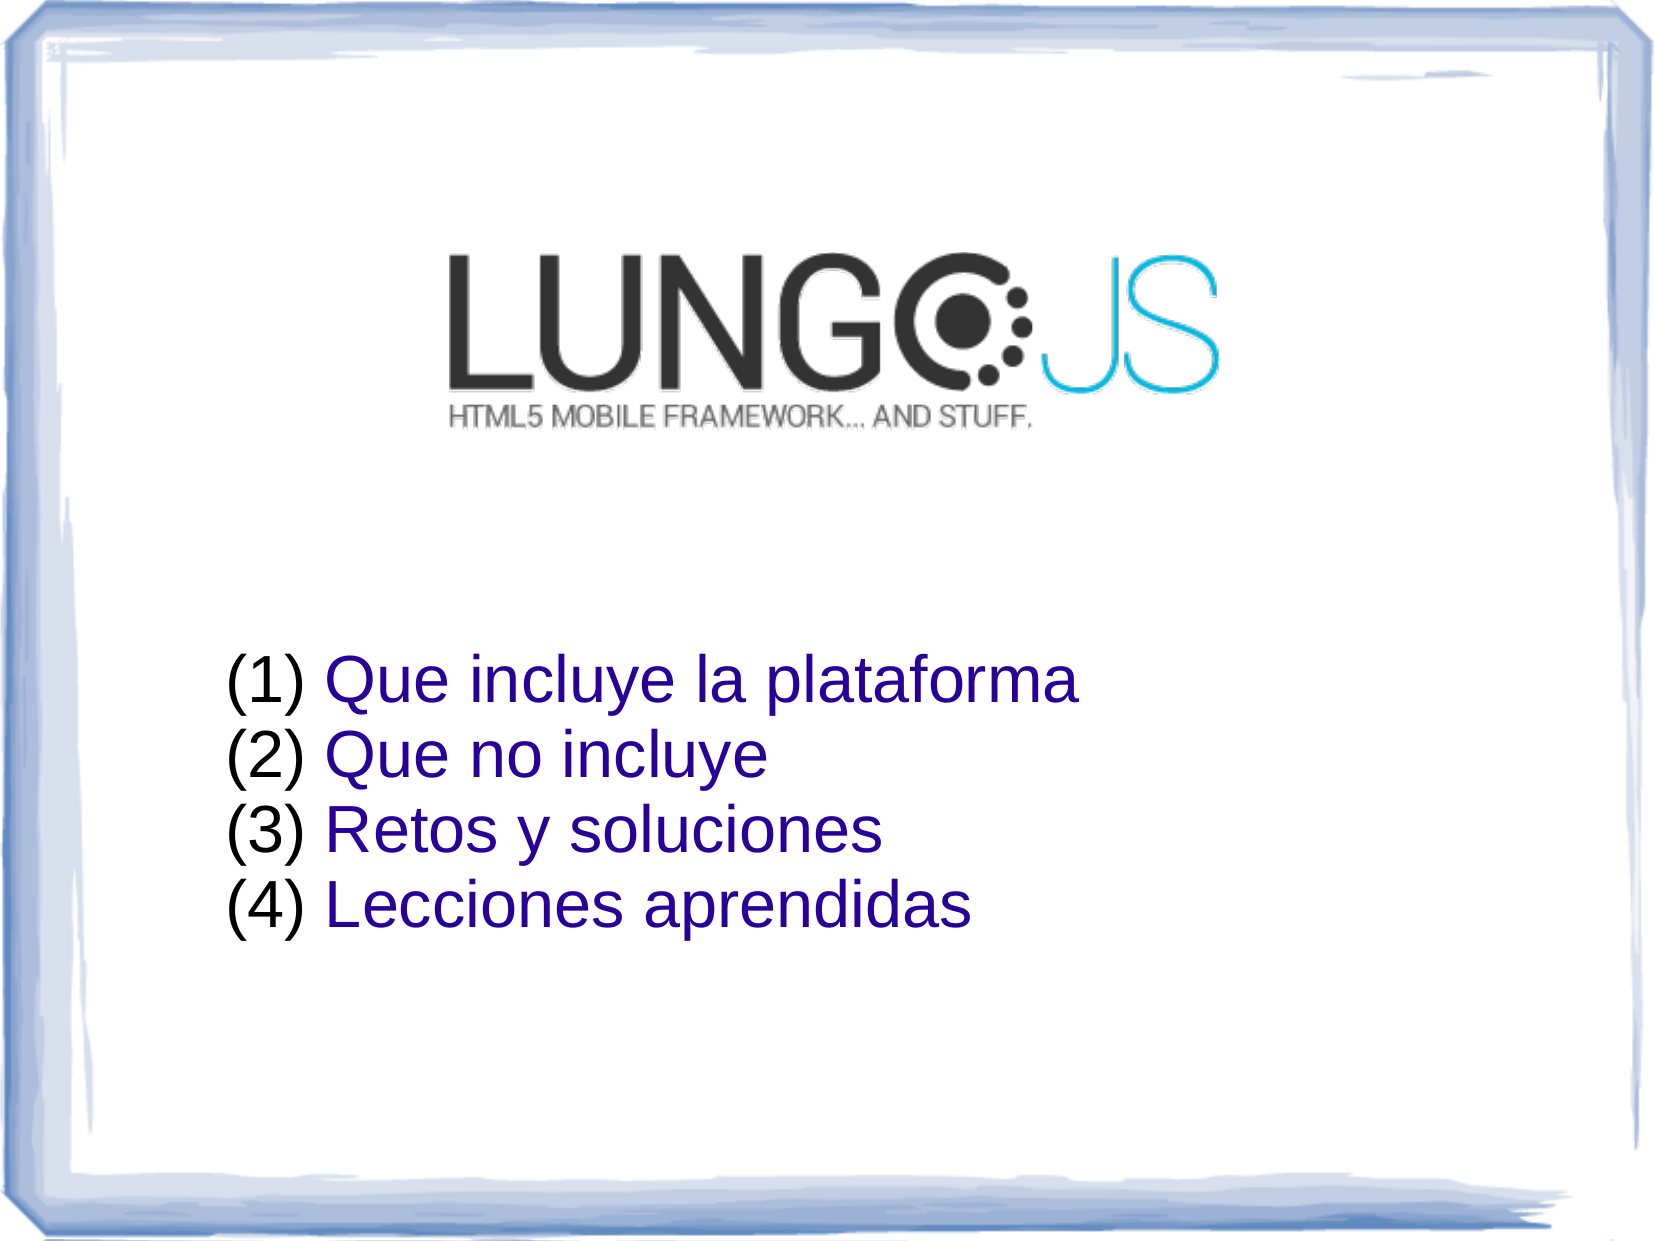

# Que incluye la plataforma
 Que no incluye
 Retos y soluciones
 Lecciones aprendidas